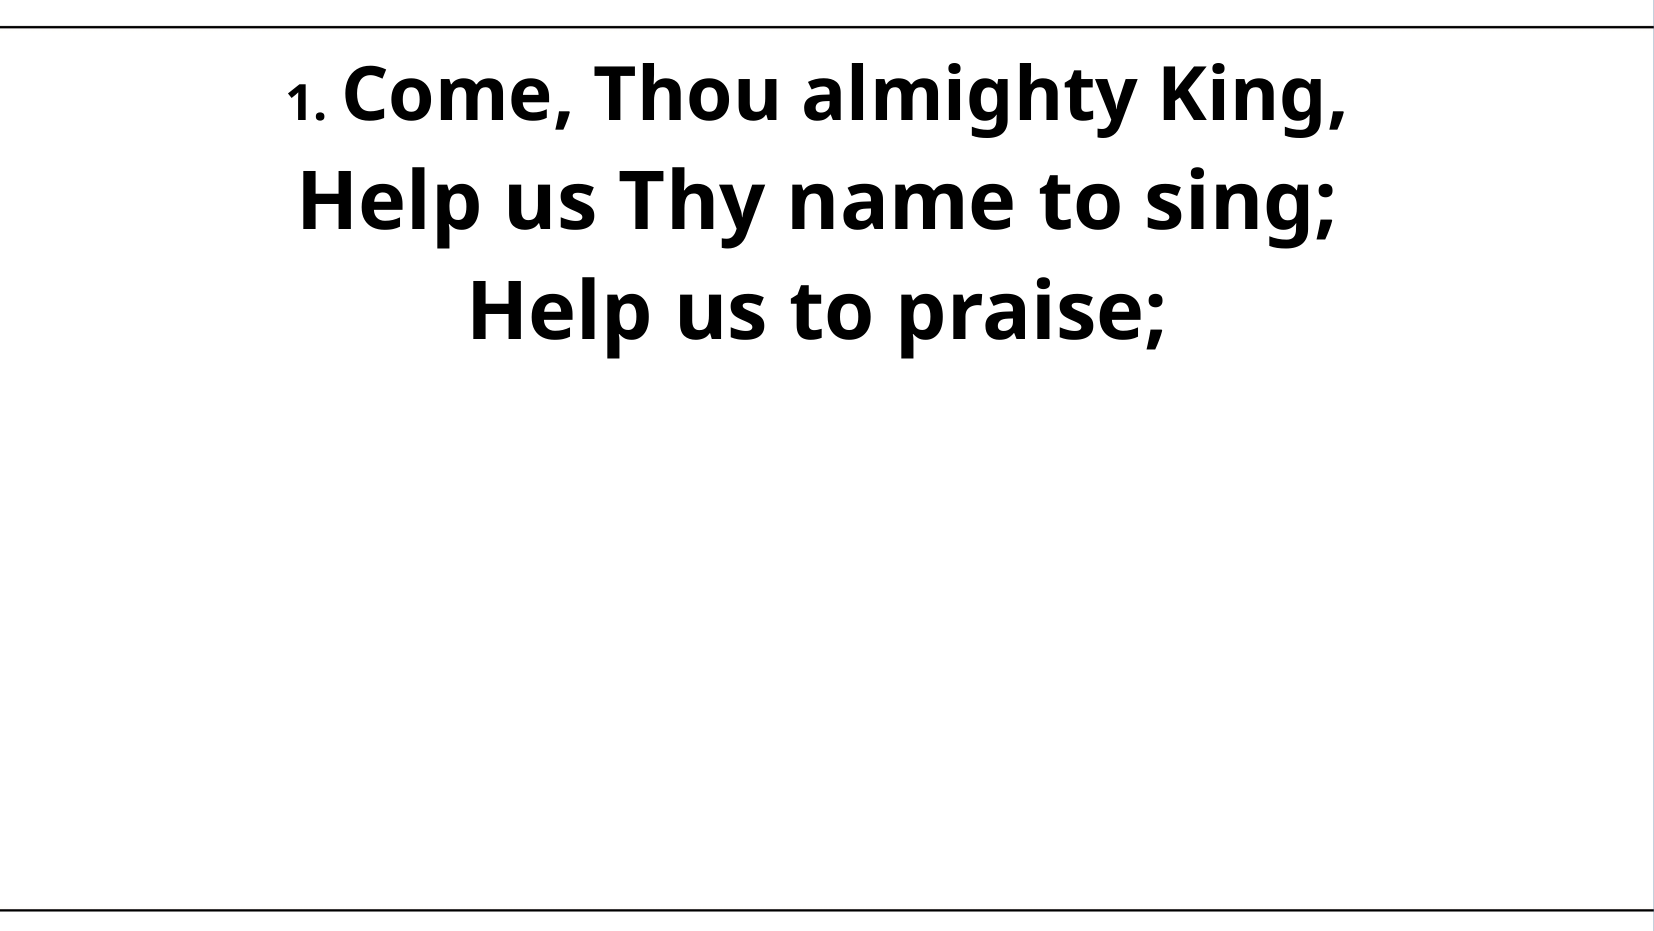

1. Come, Thou almighty King,
Help us Thy name to sing;
Help us to praise;